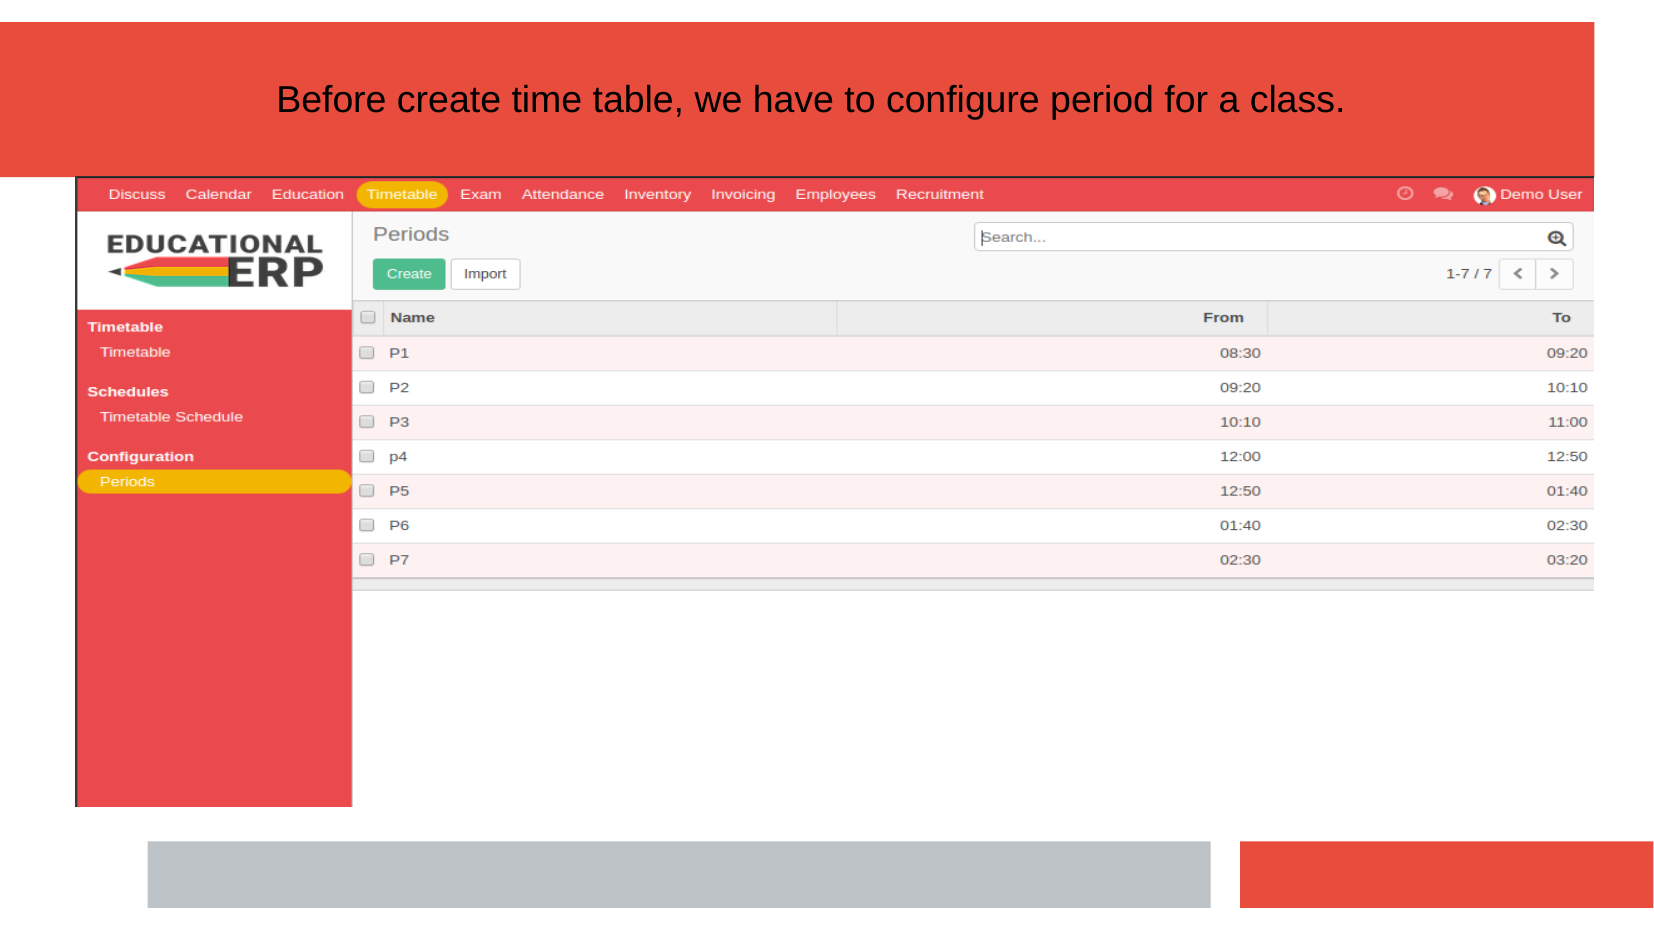

Before create time table, we have to configure period for a class.